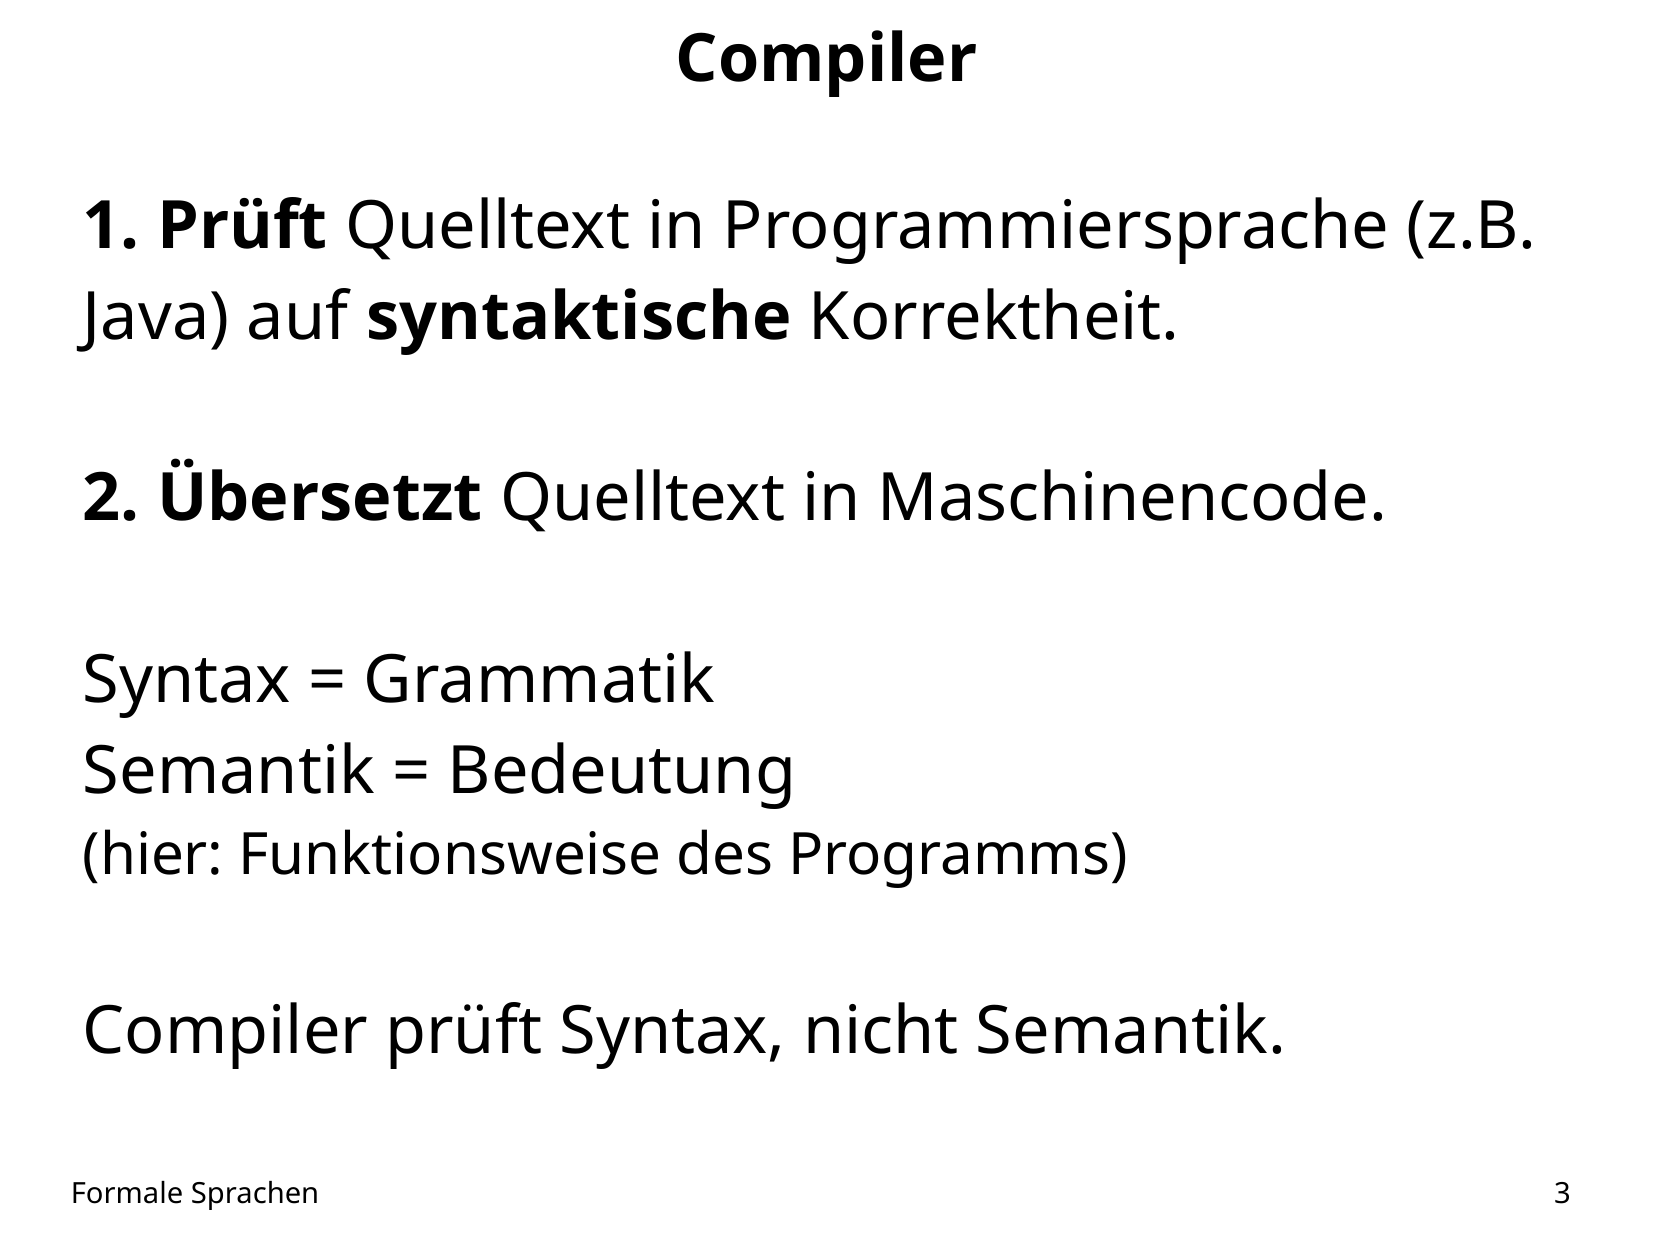

# Compiler
1. Prüft Quelltext in Programmiersprache (z.B. Java) auf syntaktische Korrektheit.
2. Übersetzt Quelltext in Maschinencode.
Syntax = Grammatik
Semantik = Bedeutung
(hier: Funktionsweise des Programms)
Compiler prüft Syntax, nicht Semantik.
Formale Sprachen
3